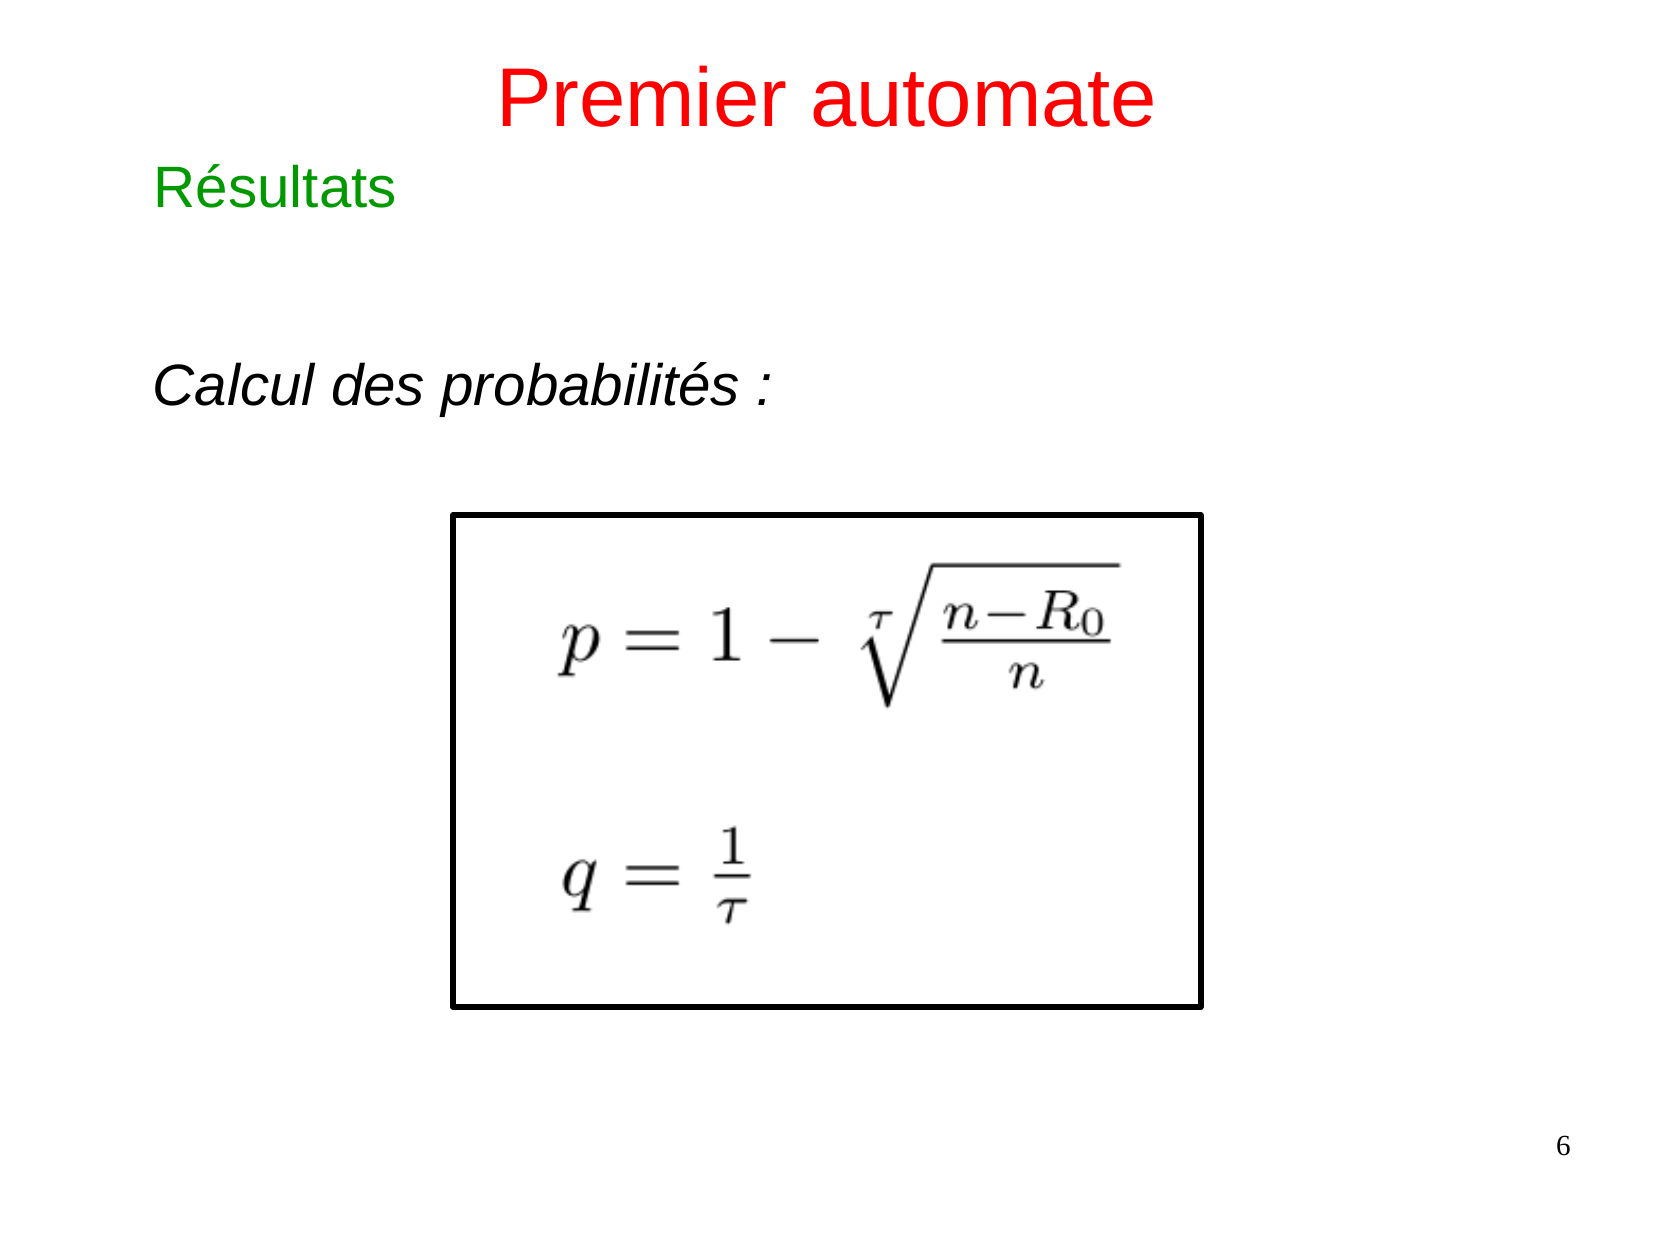

# Premier automate
Résultats
Calcul des probabilités :
6